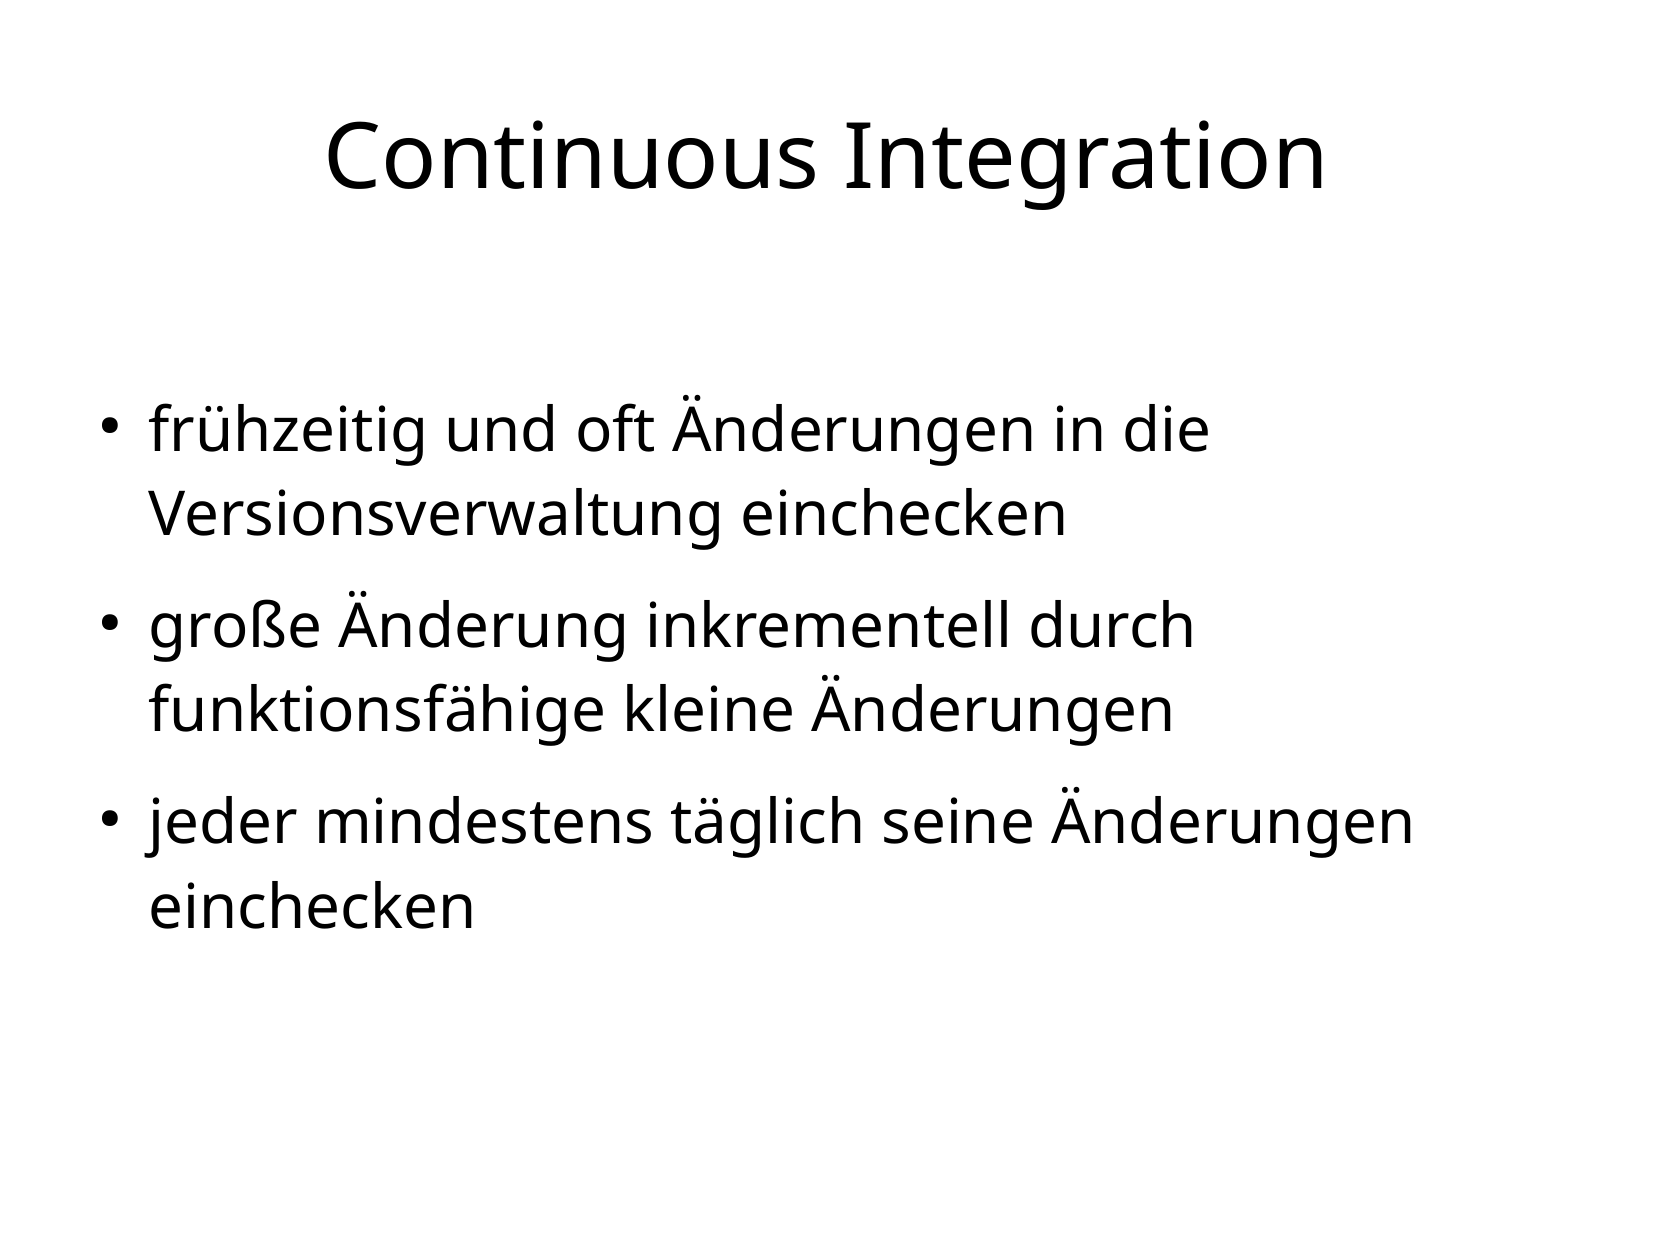

# Continuous Integration
frühzeitig und oft Änderungen in die Versionsverwaltung einchecken
große Änderung inkrementell durch funktionsfähige kleine Änderungen
jeder mindestens täglich seine Änderungen einchecken